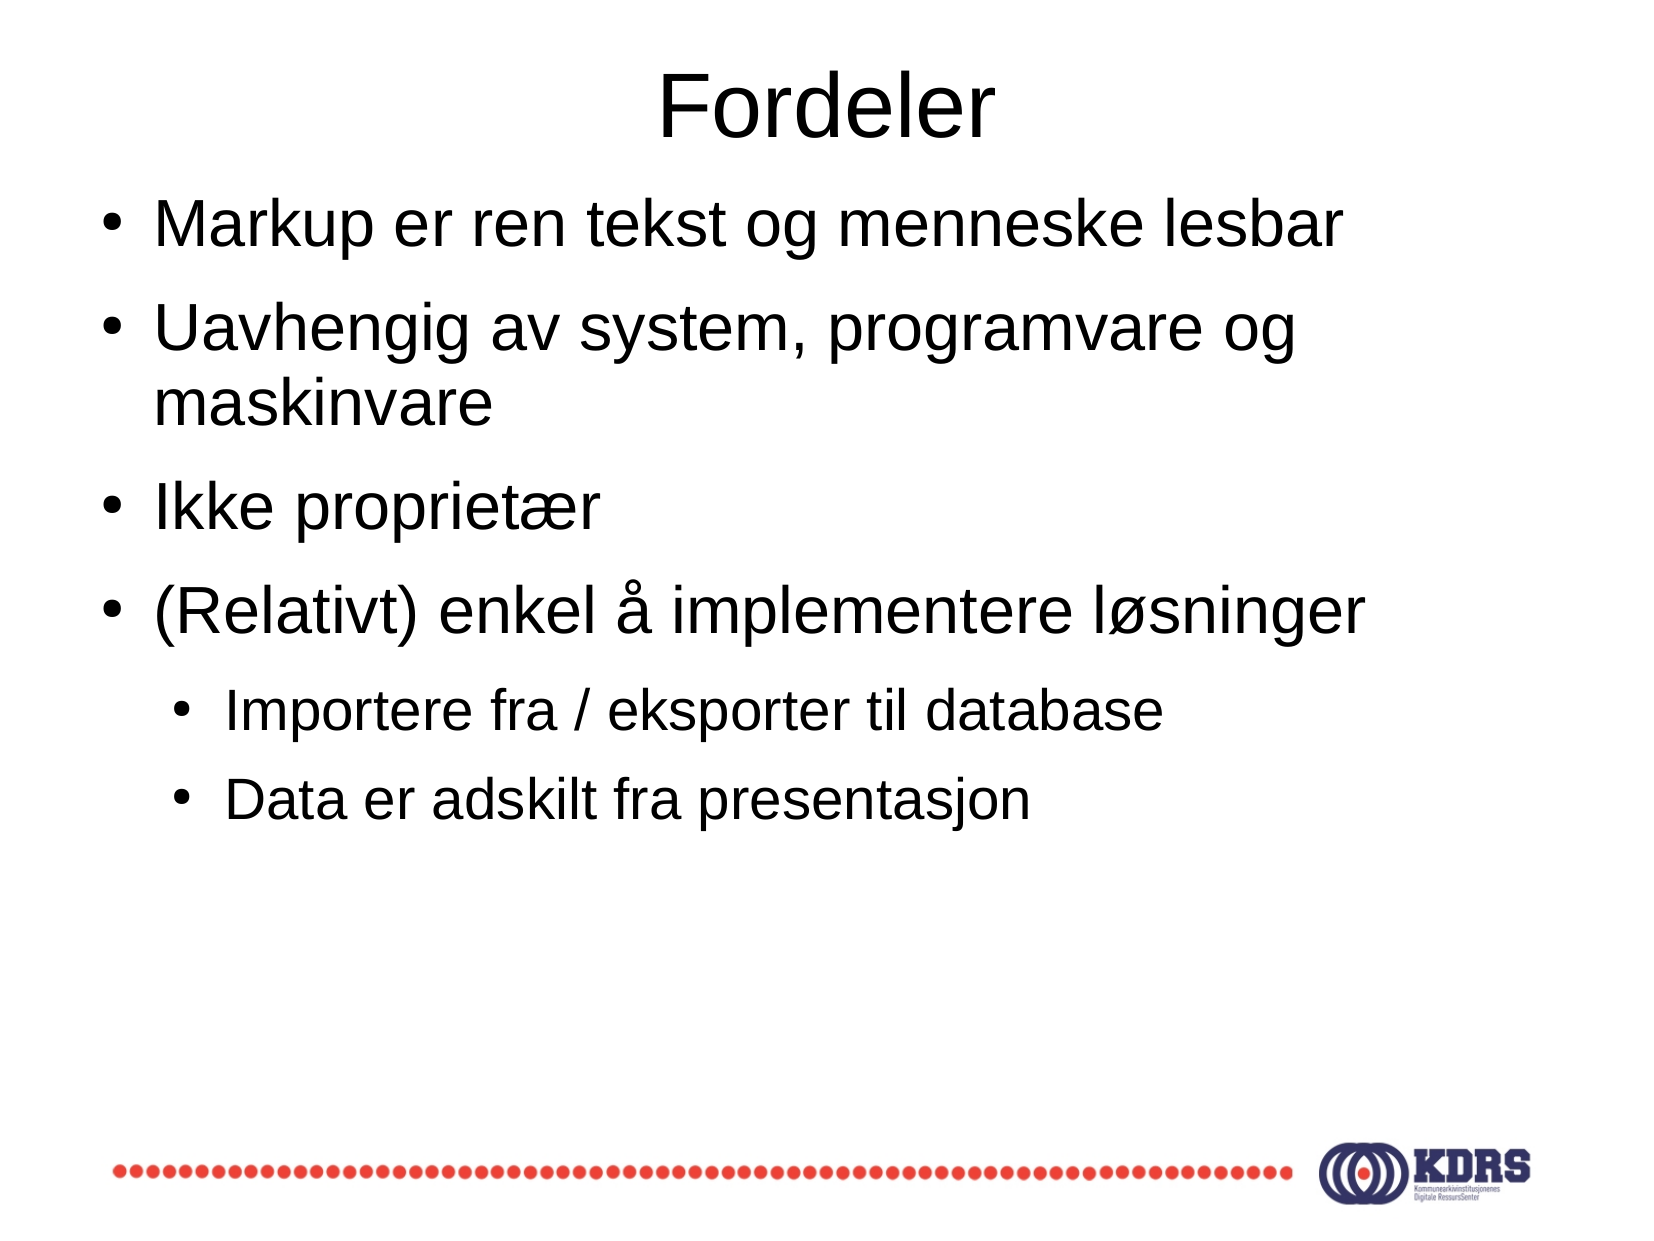

# Fordeler
Markup er ren tekst og menneske lesbar
Uavhengig av system, programvare og maskinvare
Ikke proprietær
(Relativt) enkel å implementere løsninger
Importere fra / eksporter til database
Data er adskilt fra presentasjon